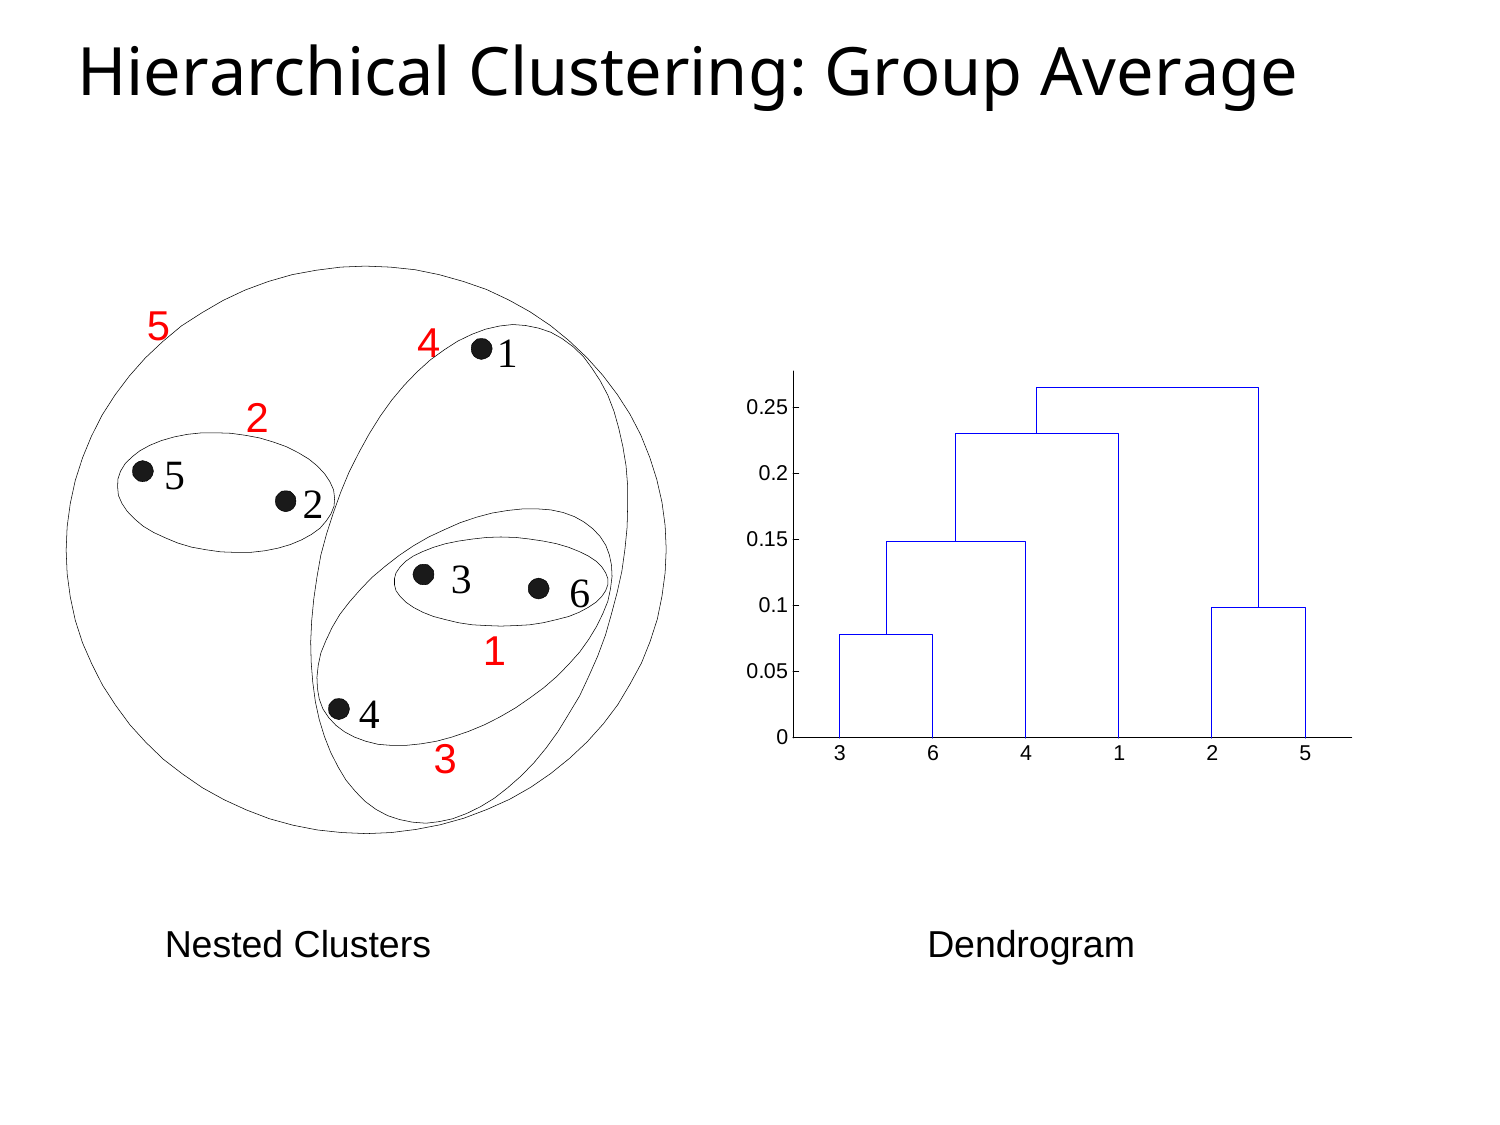

Hierarchical Clustering: Group Average
5
4
1
5
2
3
6
4
2
3
1
Nested Clusters
Dendrogram